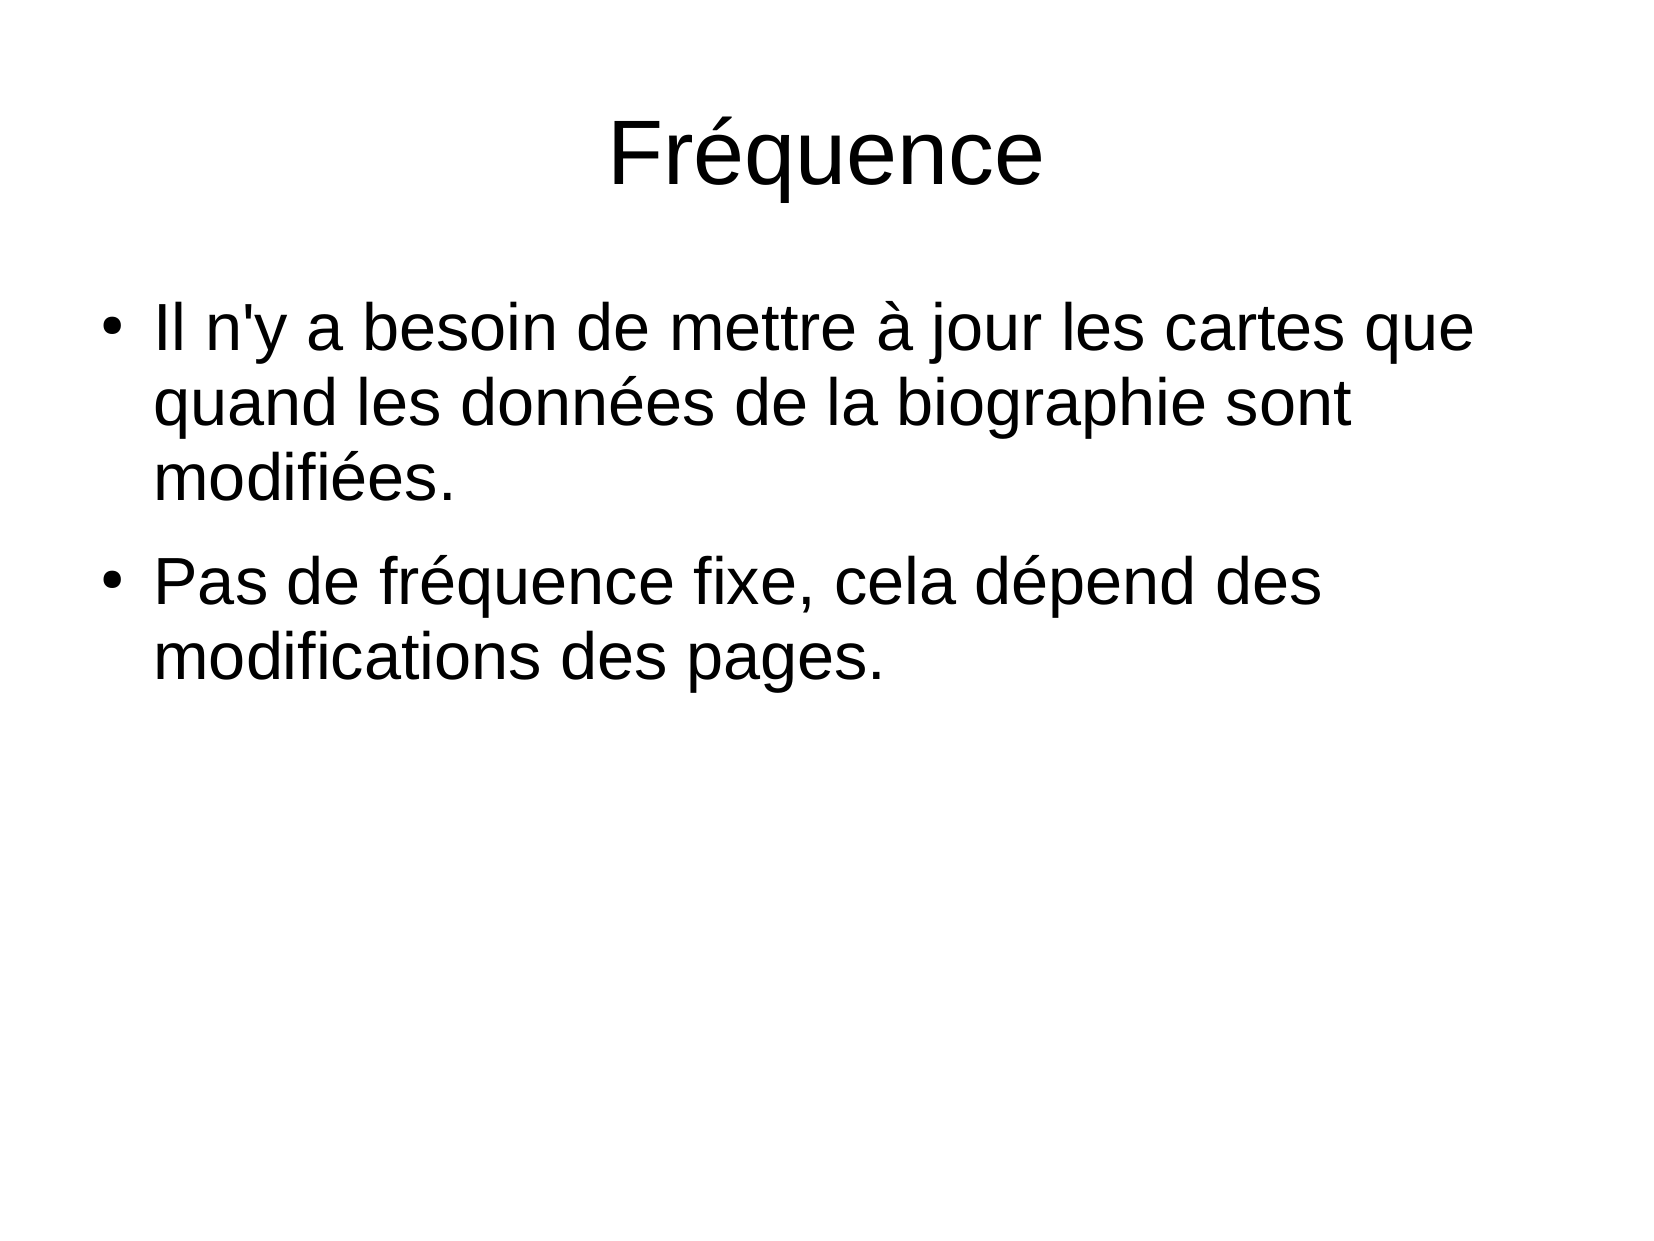

# Fréquence
Il n'y a besoin de mettre à jour les cartes que quand les données de la biographie sont modifiées.
Pas de fréquence fixe, cela dépend des modifications des pages.